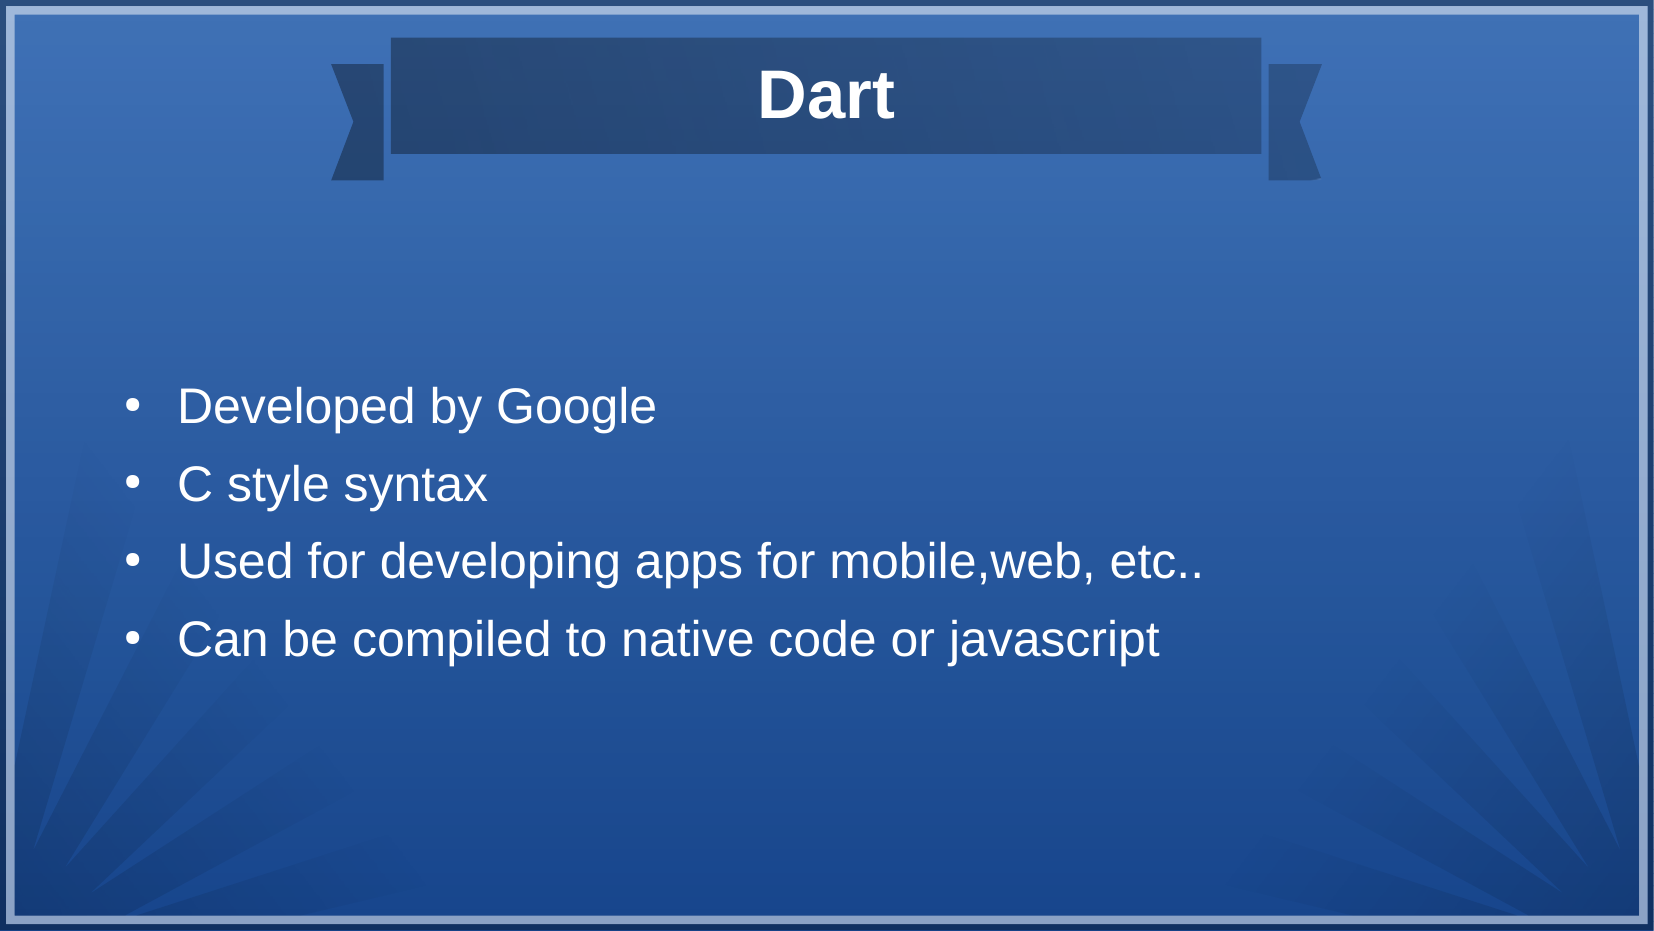

# Dart
Developed by Google
C style syntax
Used for developing apps for mobile,web, etc..
Can be compiled to native code or javascript